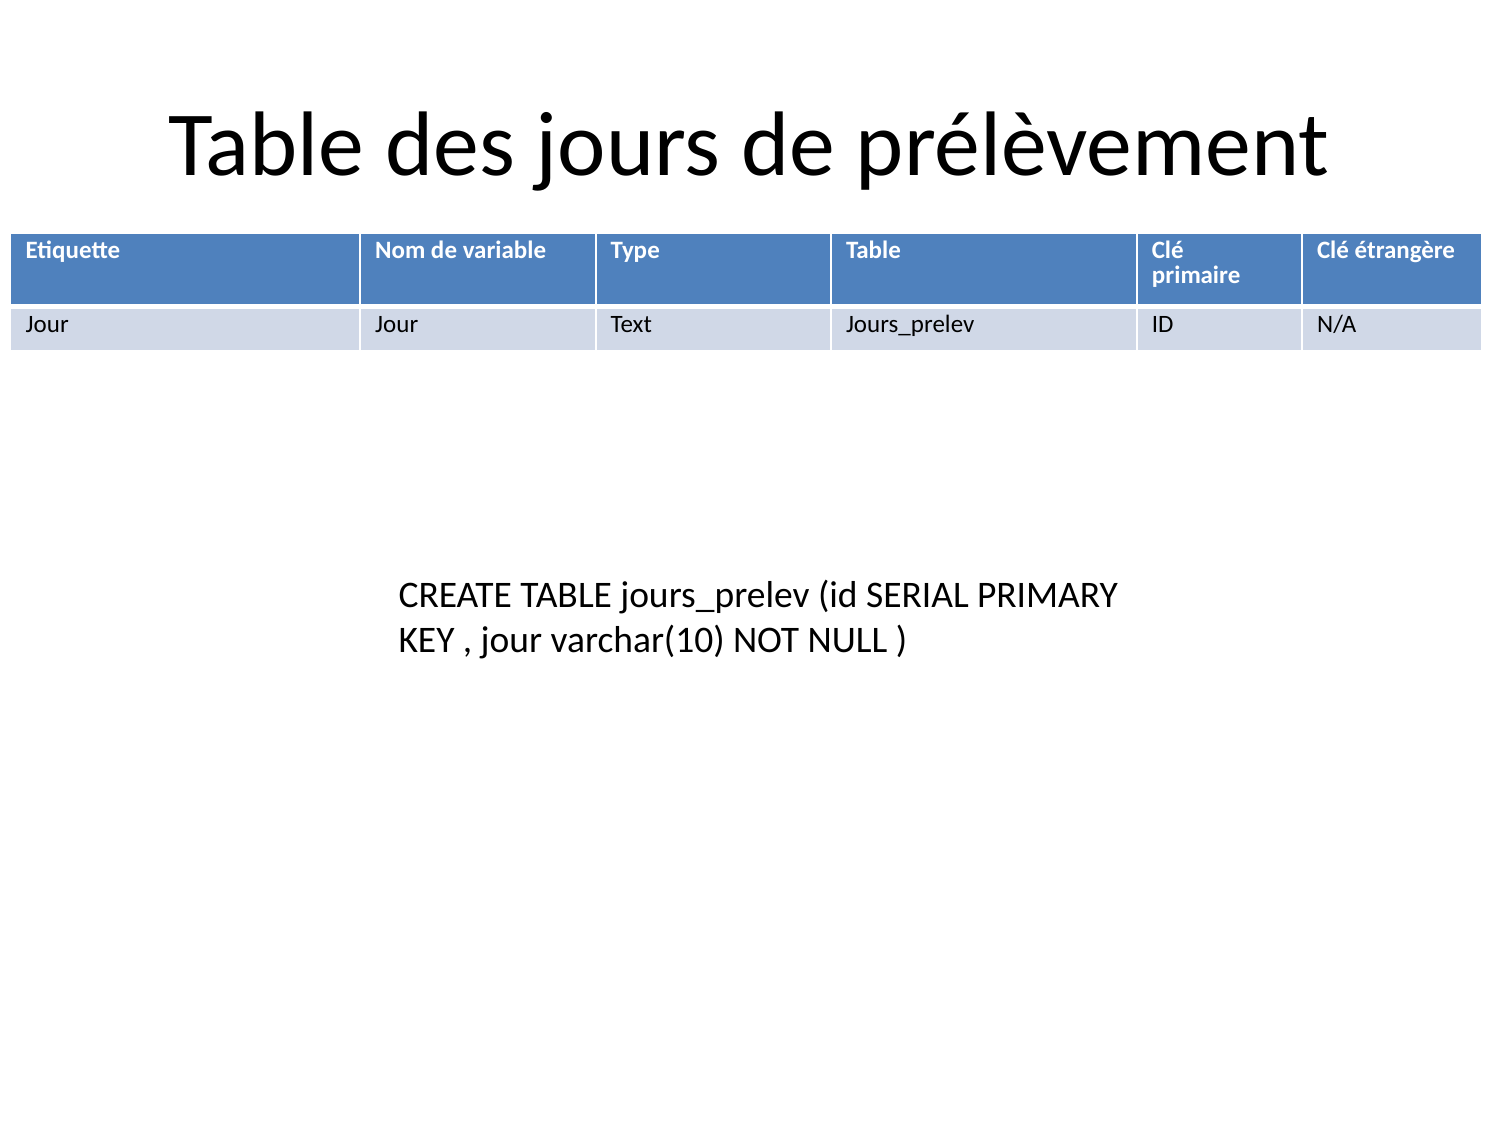

Table des jours de prélèvement
| Etiquette | Nom de variable | Type | Table | Clé primaire | Clé étrangère |
| --- | --- | --- | --- | --- | --- |
| Jour | Jour | Text | Jours\_prelev | ID | N/A |
CREATE TABLE jours_prelev (id SERIAL PRIMARY KEY , jour varchar(10) NOT NULL )